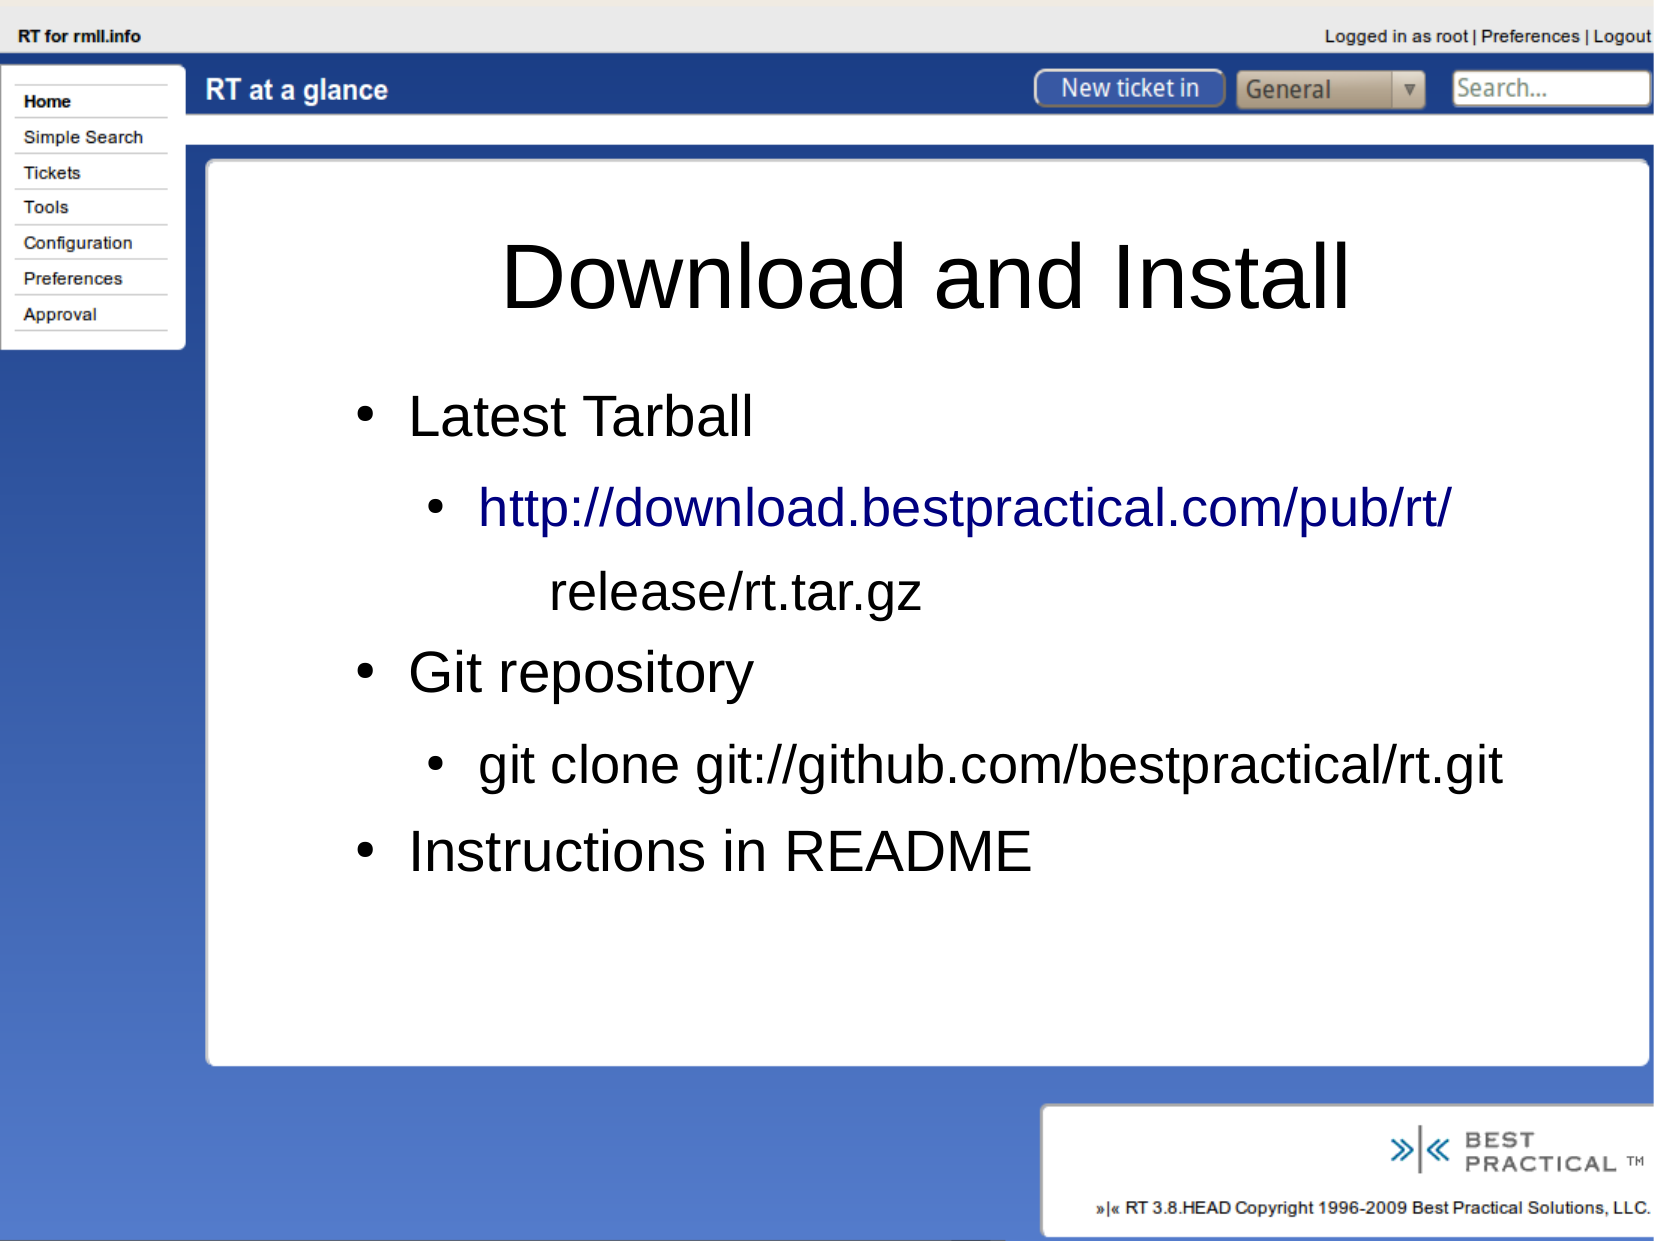

# Download and Install
Latest Tarball
http://download.bestpractical.com/pub/rt/
release/rt.tar.gz
Git repository
git clone git://github.com/bestpractical/rt.git
Instructions in README